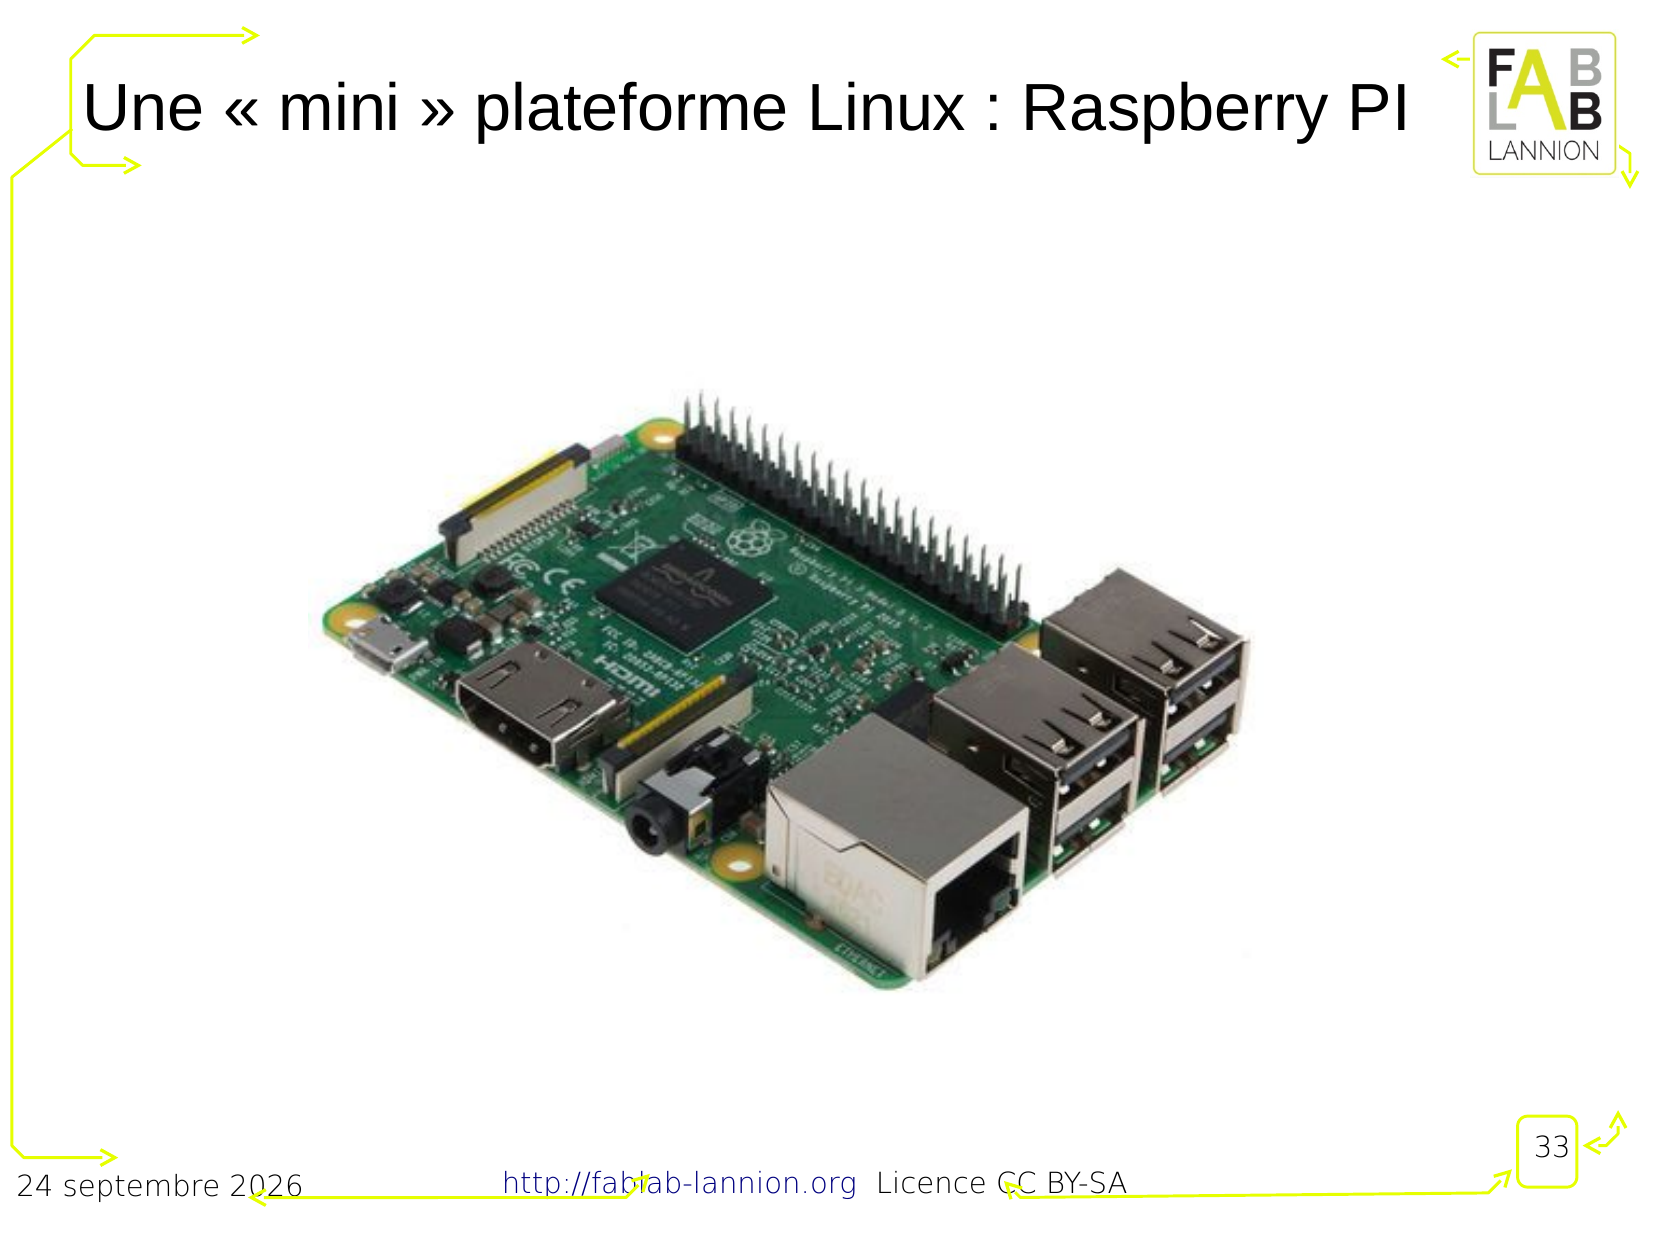

# Une « mini » plateforme Linux : Raspberry PI
33